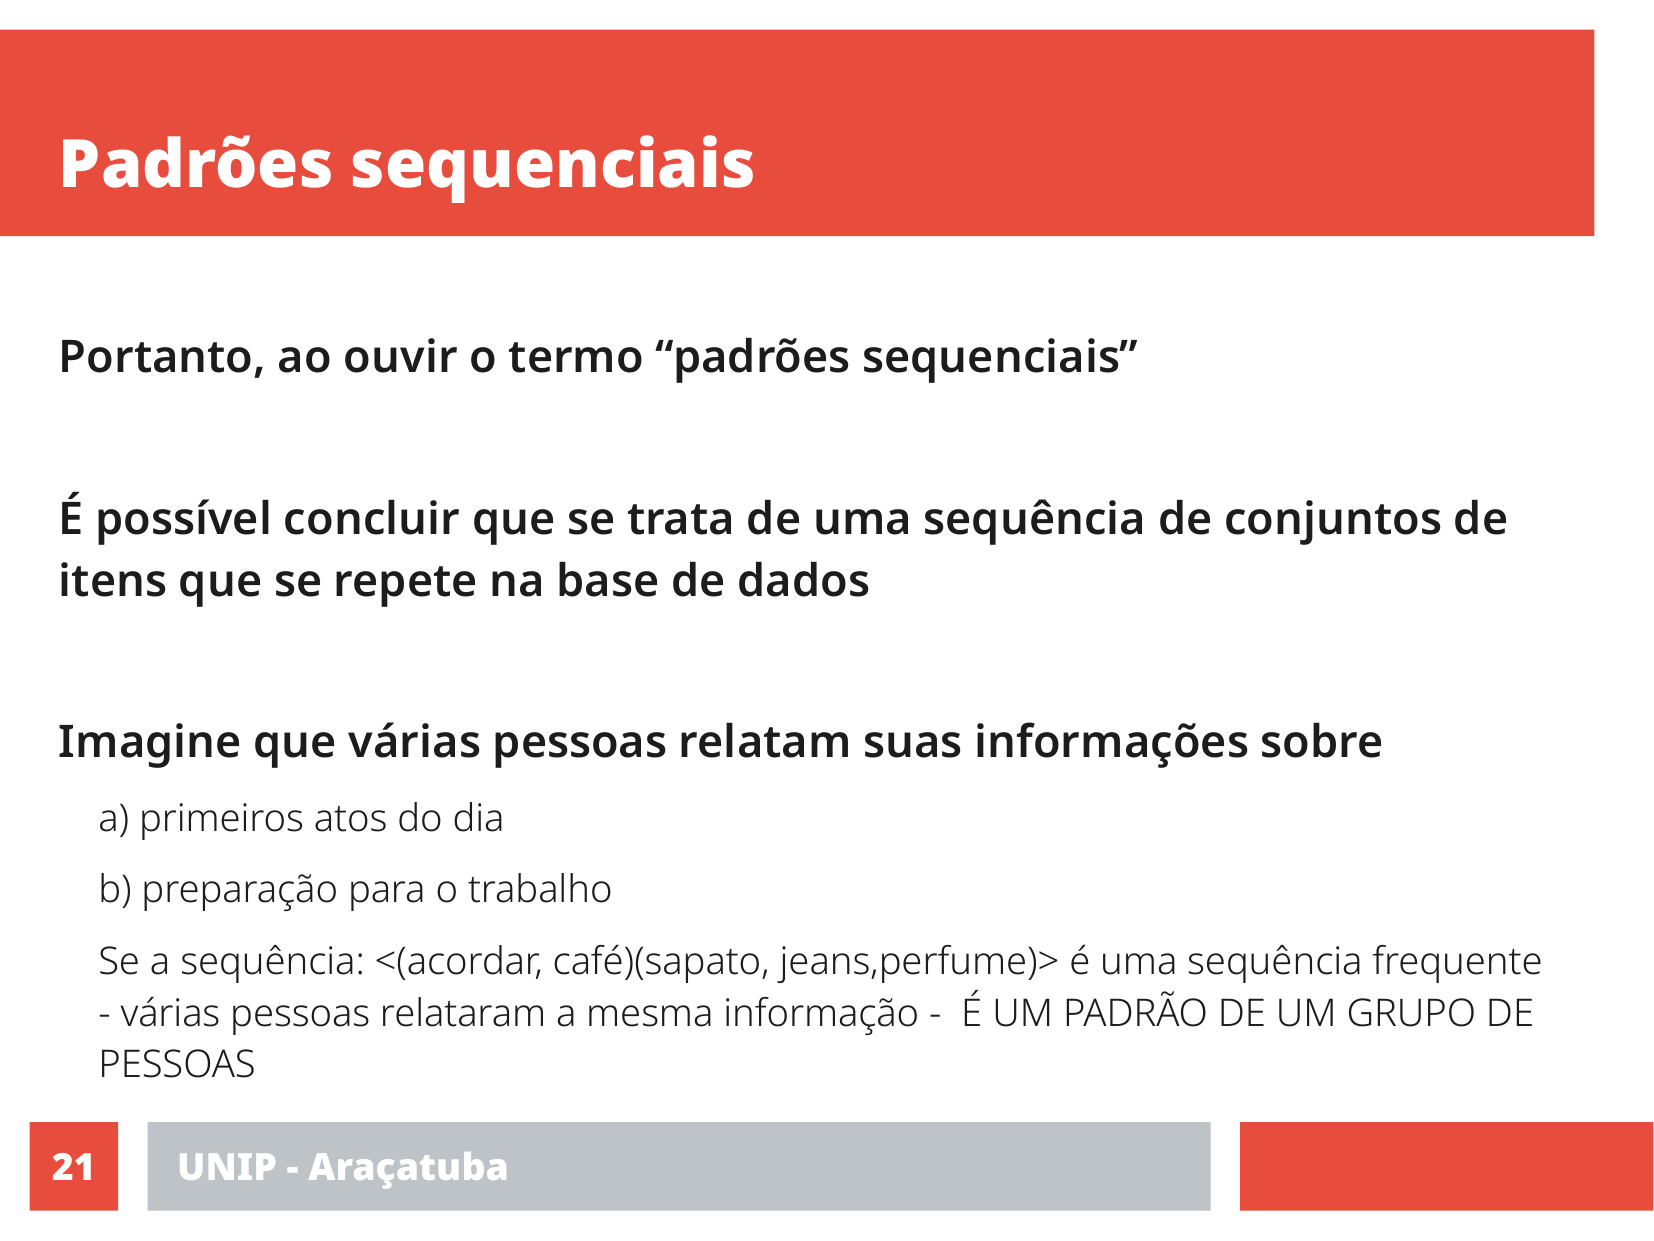

# Padrões sequenciais
Portanto, ao ouvir o termo “padrões sequenciais”
É possível concluir que se trata de uma sequência de conjuntos de itens que se repete na base de dados
Imagine que várias pessoas relatam suas informações sobre
a) primeiros atos do dia
b) preparação para o trabalho
Se a sequência: <(acordar, café)(sapato, jeans,perfume)> é uma sequência frequente - várias pessoas relataram a mesma informação - É UM PADRÃO DE UM GRUPO DE PESSOAS
21
UNIP - Araçatuba